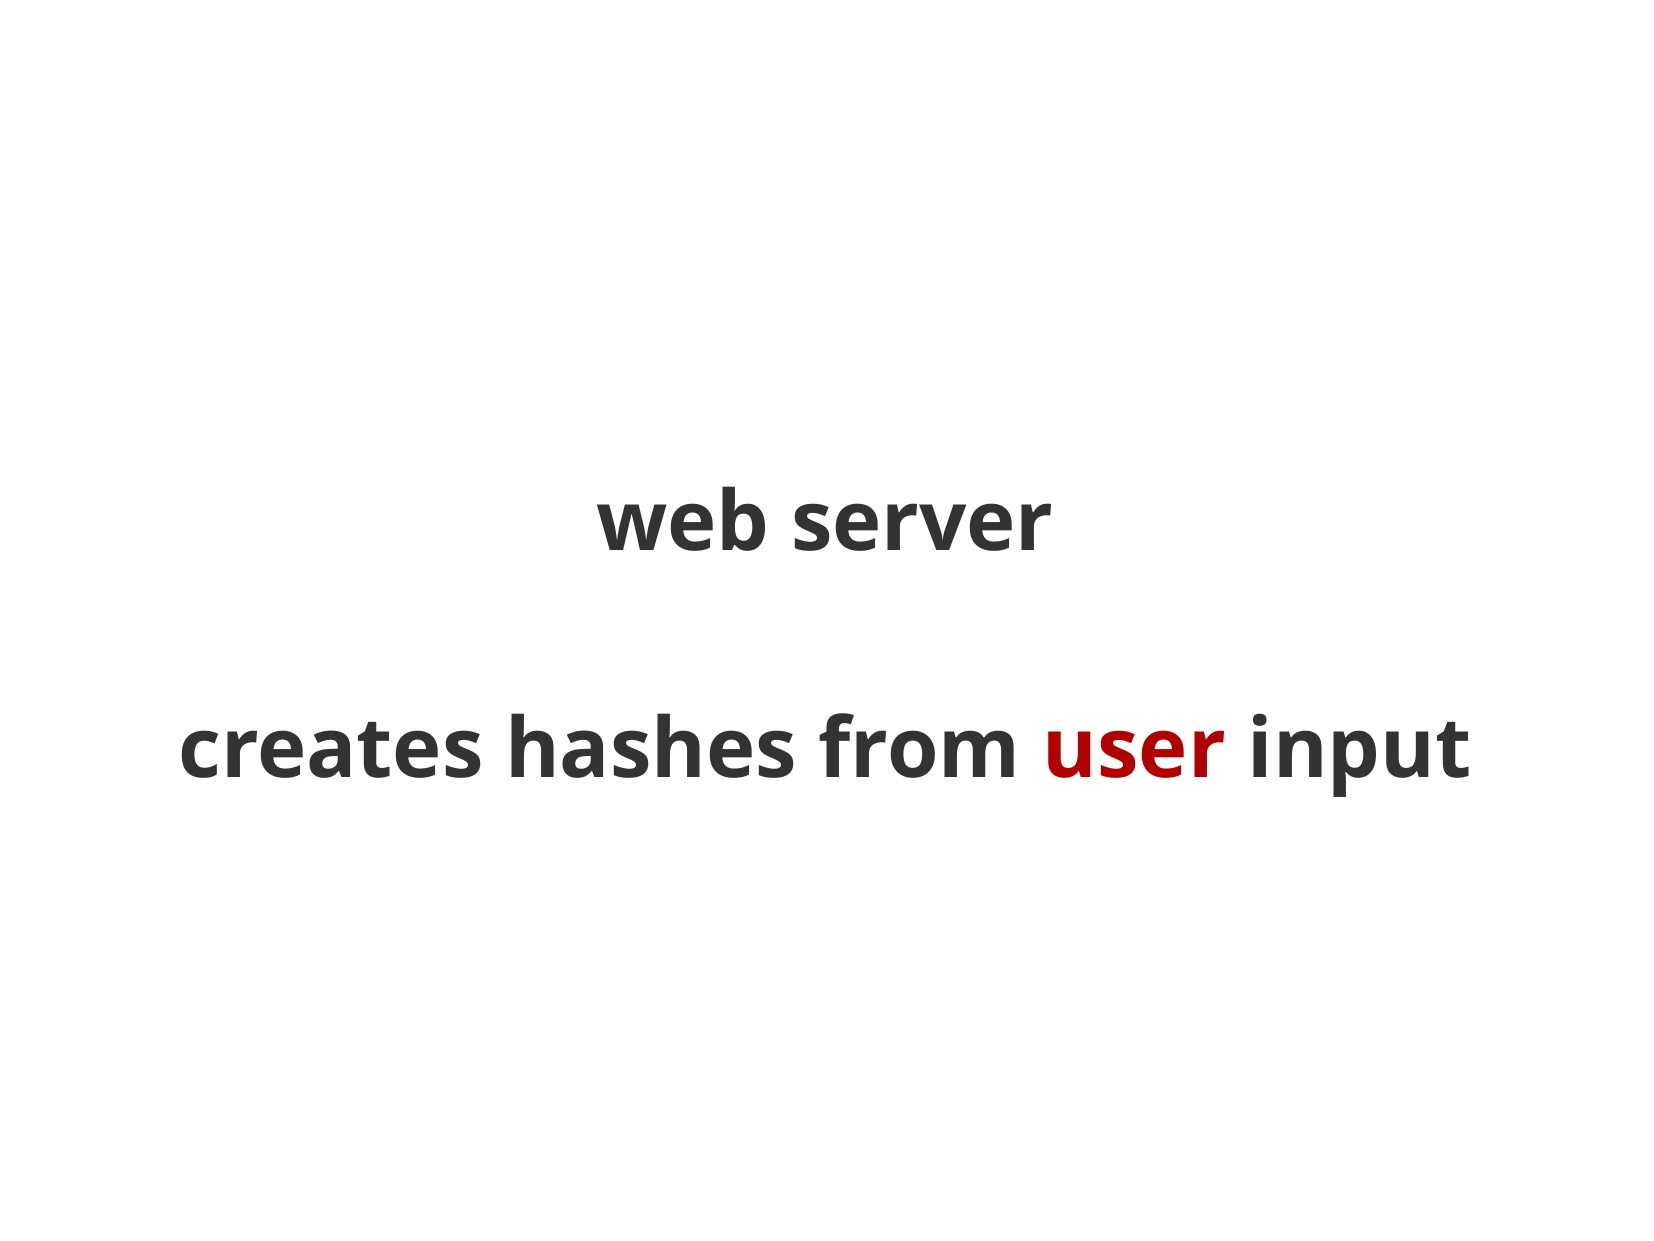

#
web server
creates hashes from user input